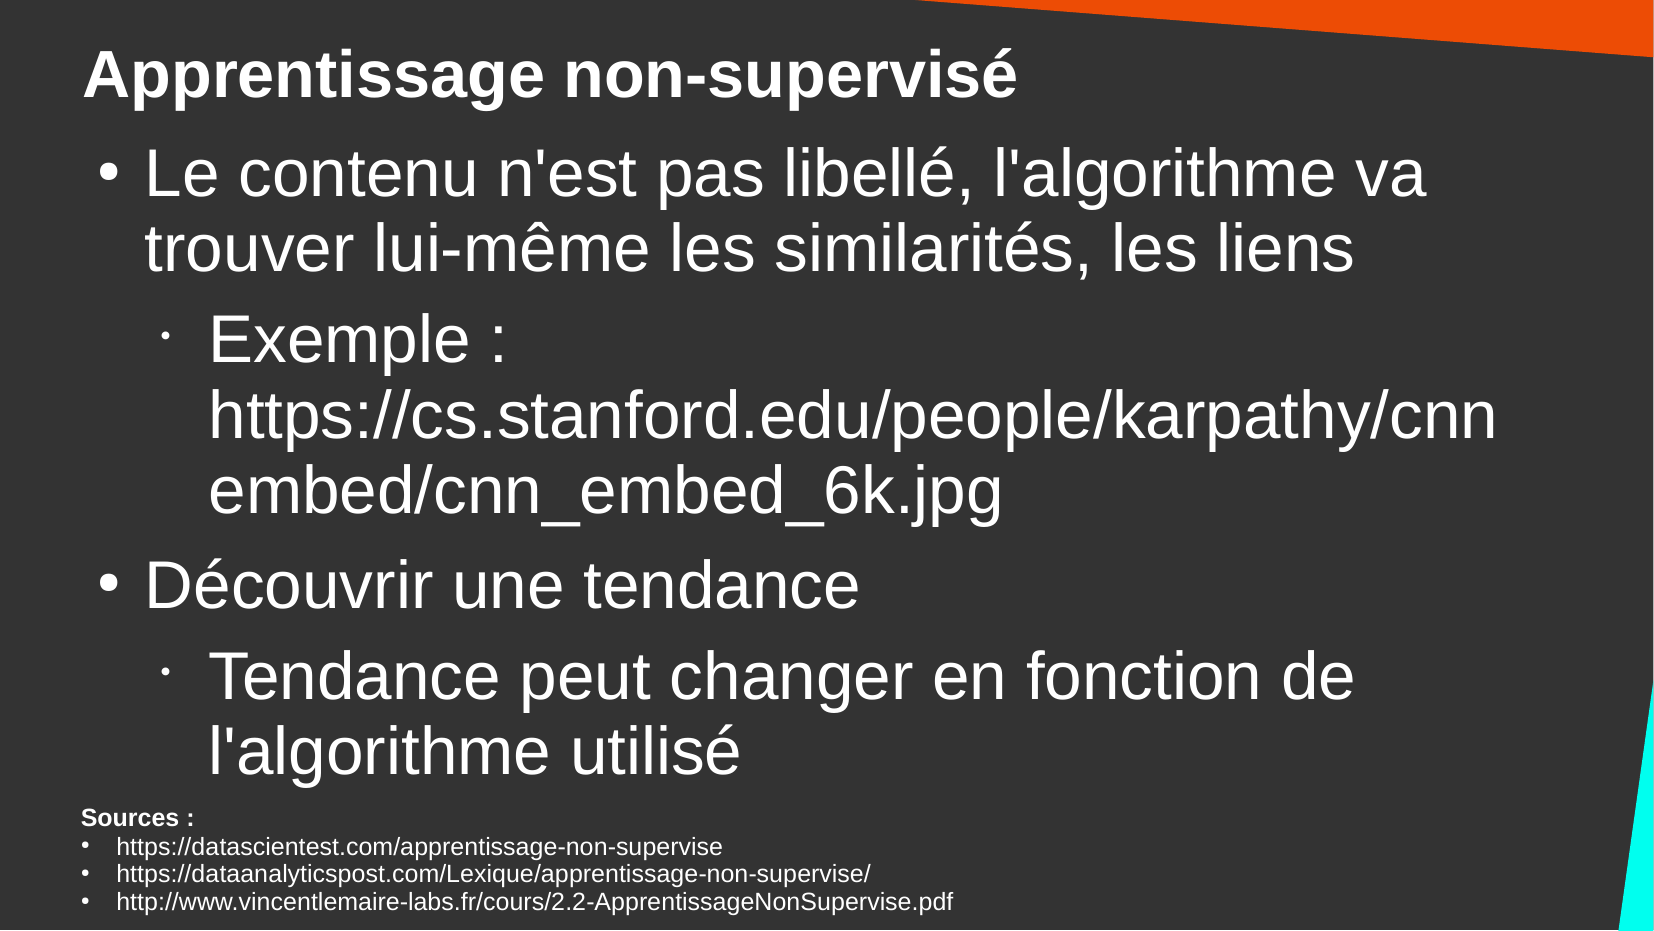

# Apprentissage non-supervisé
Le contenu n'est pas libellé, l'algorithme va trouver lui-même les similarités, les liens
Exemple : https://cs.stanford.edu/people/karpathy/cnnembed/cnn_embed_6k.jpg
Découvrir une tendance
Tendance peut changer en fonction de l'algorithme utilisé
Sources :
https://datascientest.com/apprentissage-non-supervise
https://dataanalyticspost.com/Lexique/apprentissage-non-supervise/
http://www.vincentlemaire-labs.fr/cours/2.2-ApprentissageNonSupervise.pdf